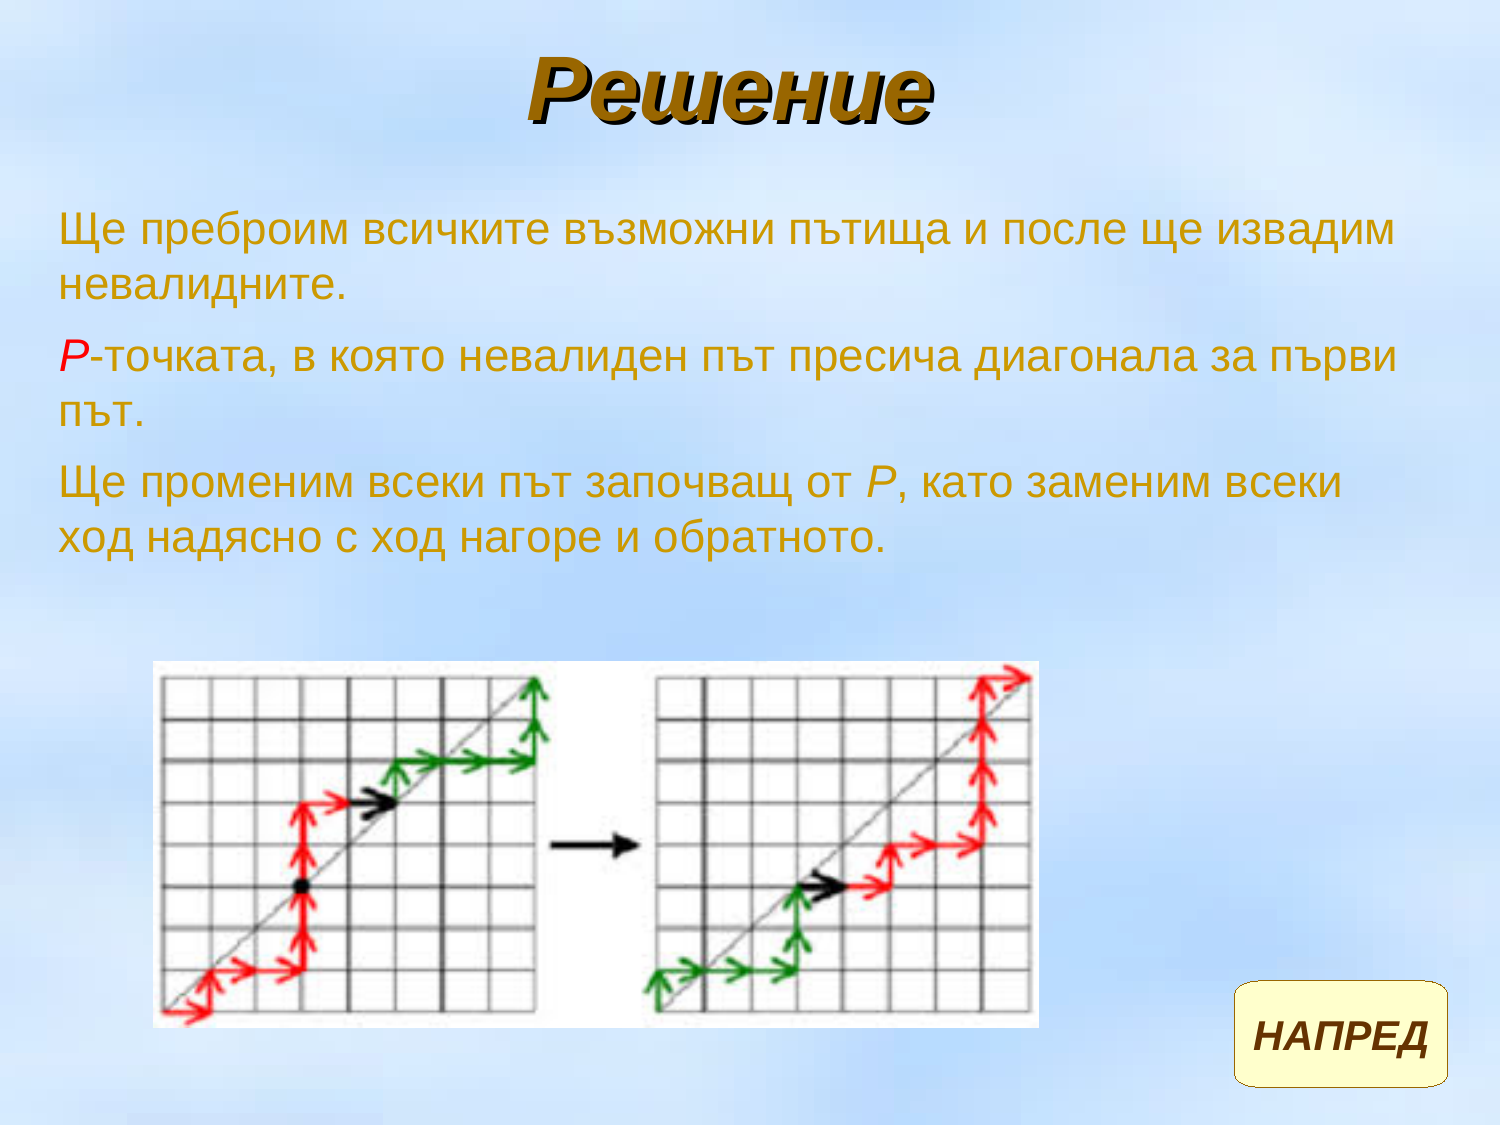

# Решение
Ще преброим всичките възможни пътища и после ще извадим невалидните.
P-точката, в която невалиден път пресича диагонала за първи път.
Ще променим всеки път започващ от P, като заменим всеки ход надясно с ход нагоре и обратното.
НАПРЕД